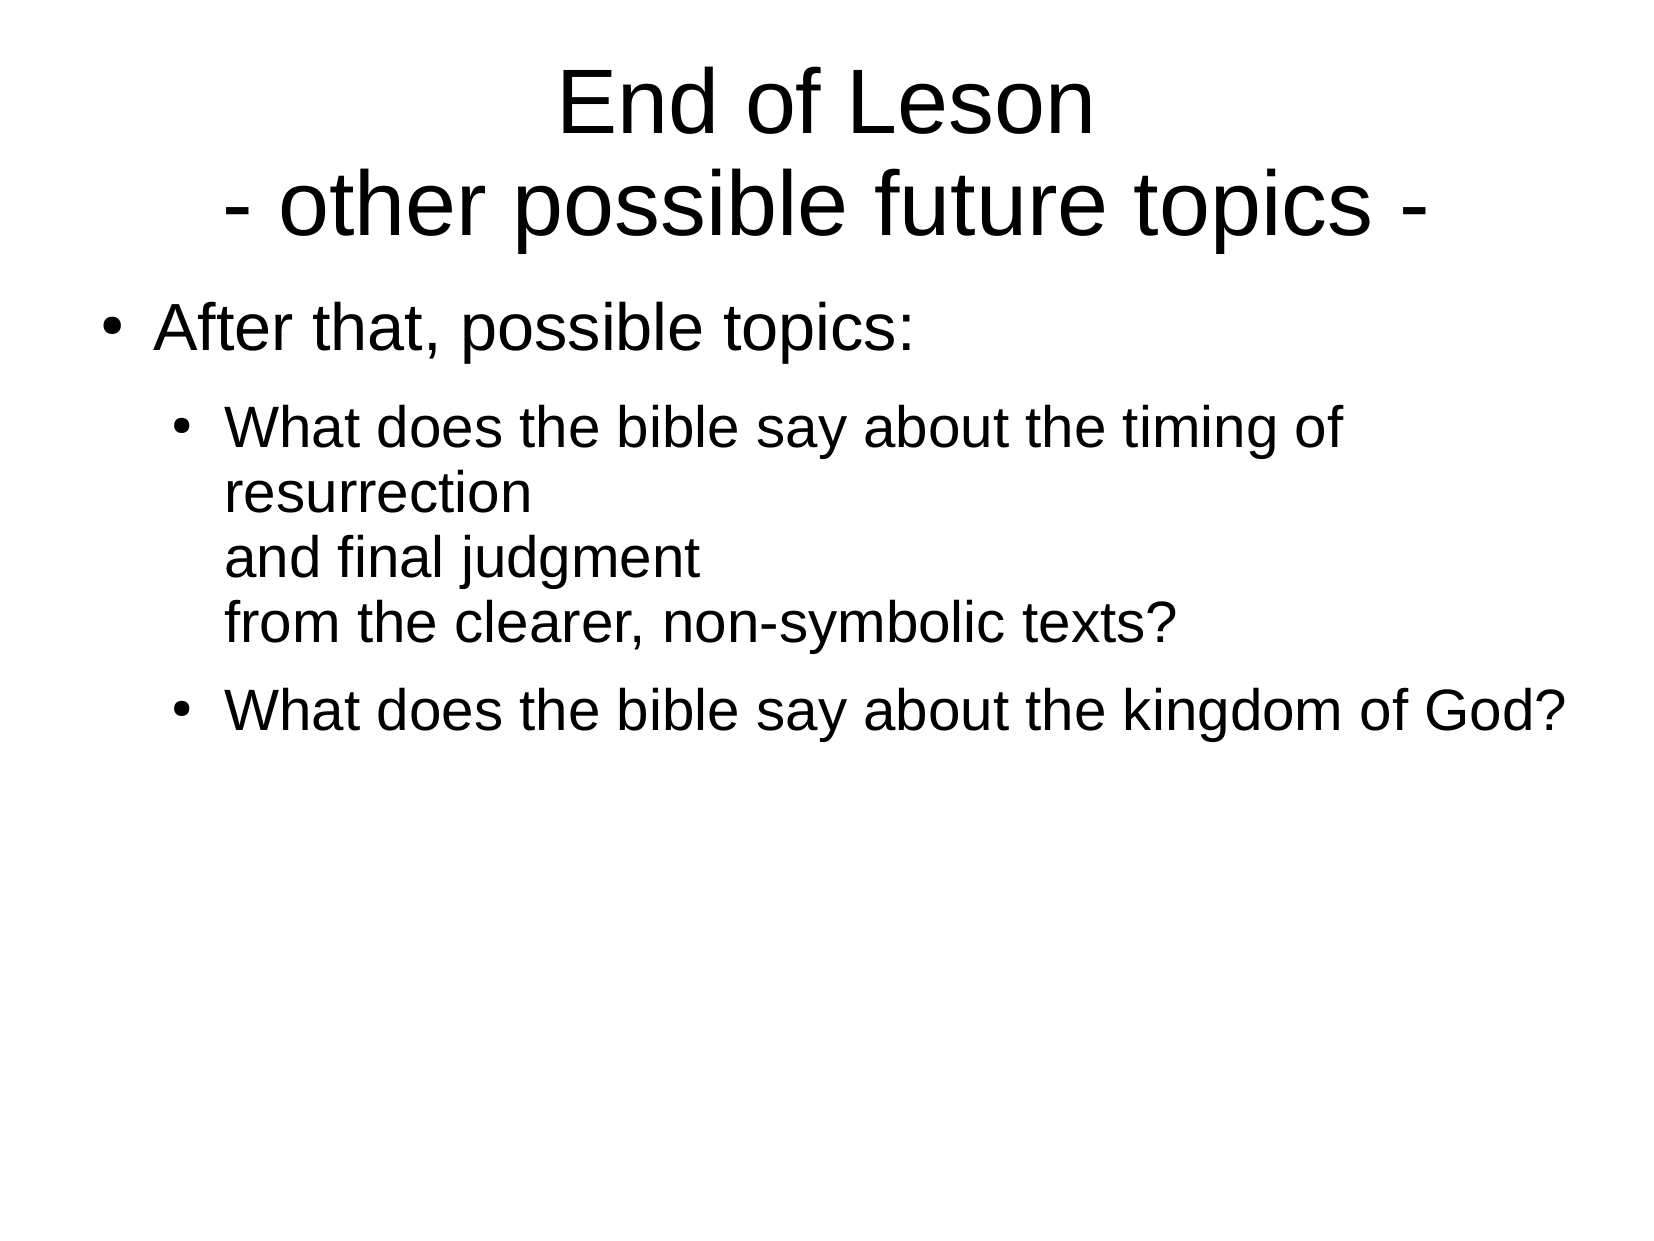

# End of Leson - other possible future topics -
After that, possible topics:
What does the bible say about the timing of resurrection
and final judgment
from the clearer, non-symbolic texts?
What does the bible say about the kingdom of God?